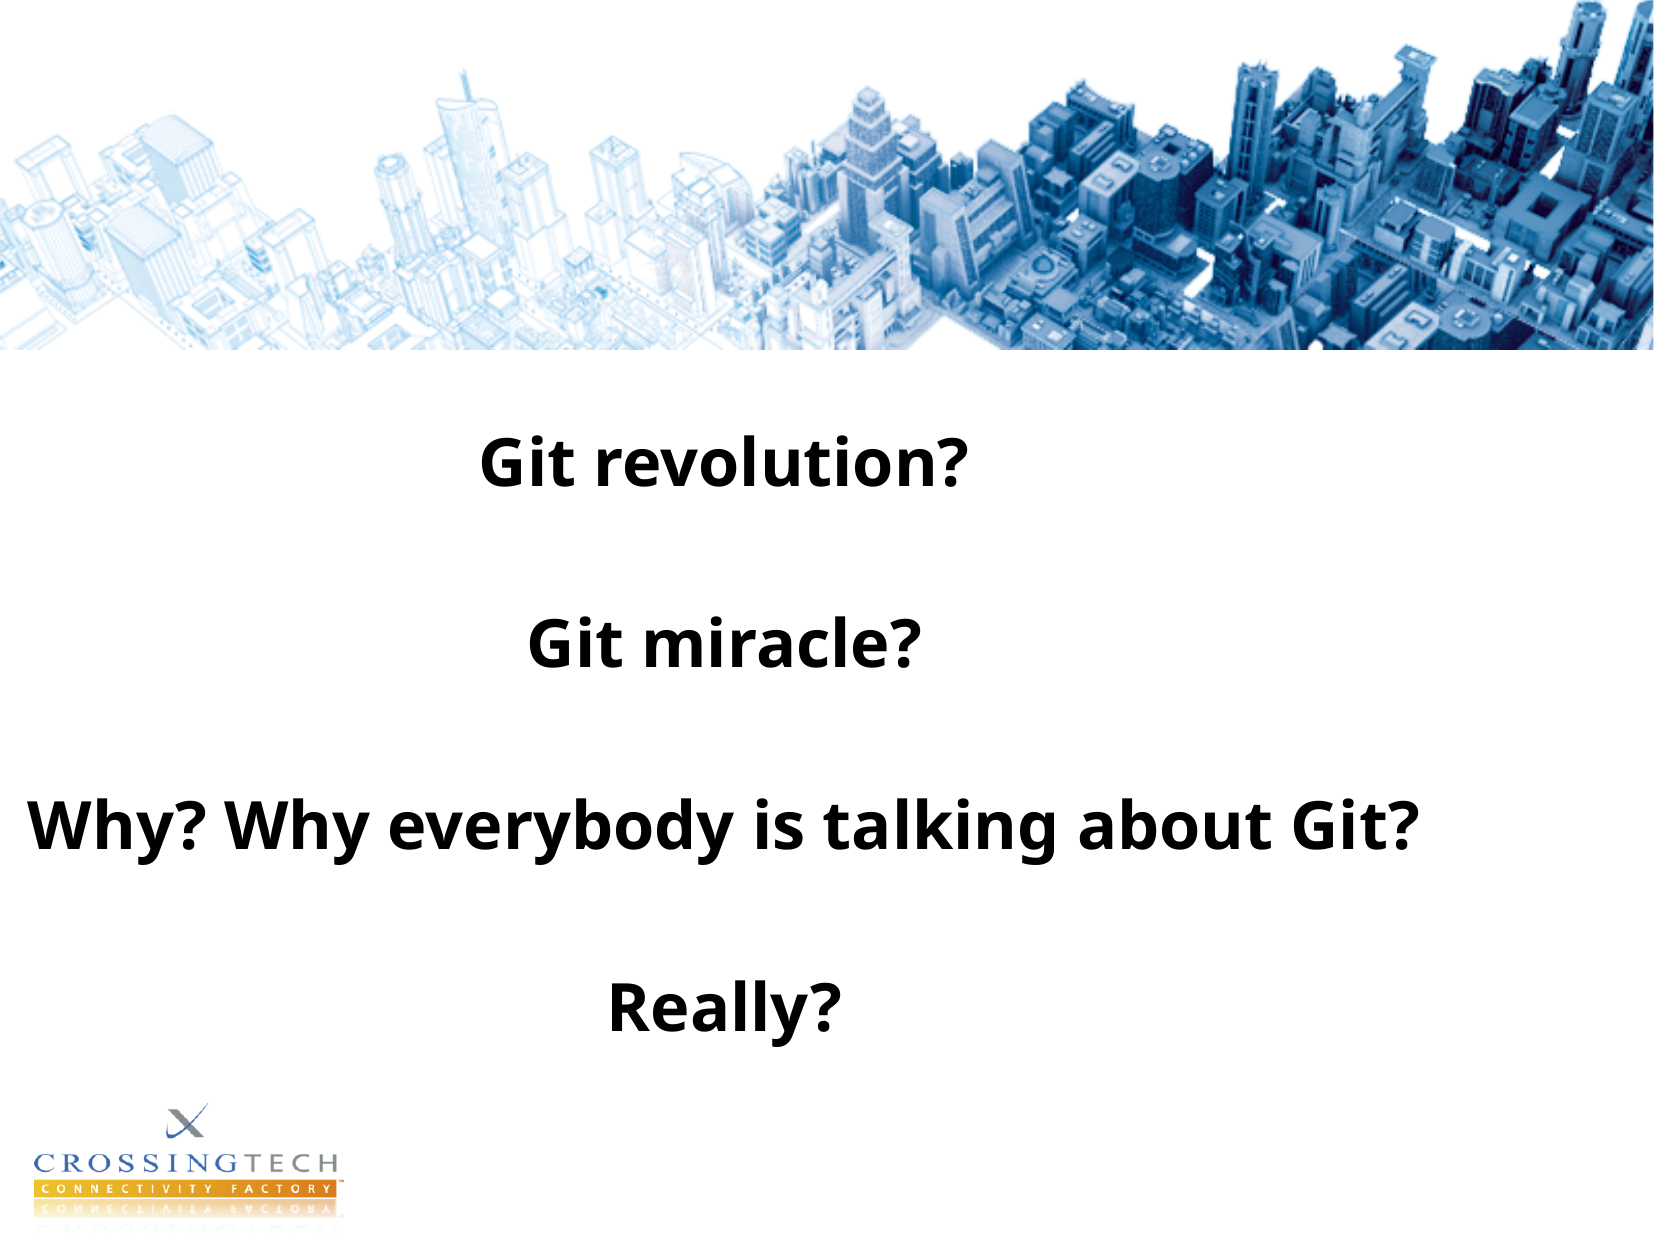

Git revolution?
Git miracle?
Why? Why everybody is talking about Git?
Really?